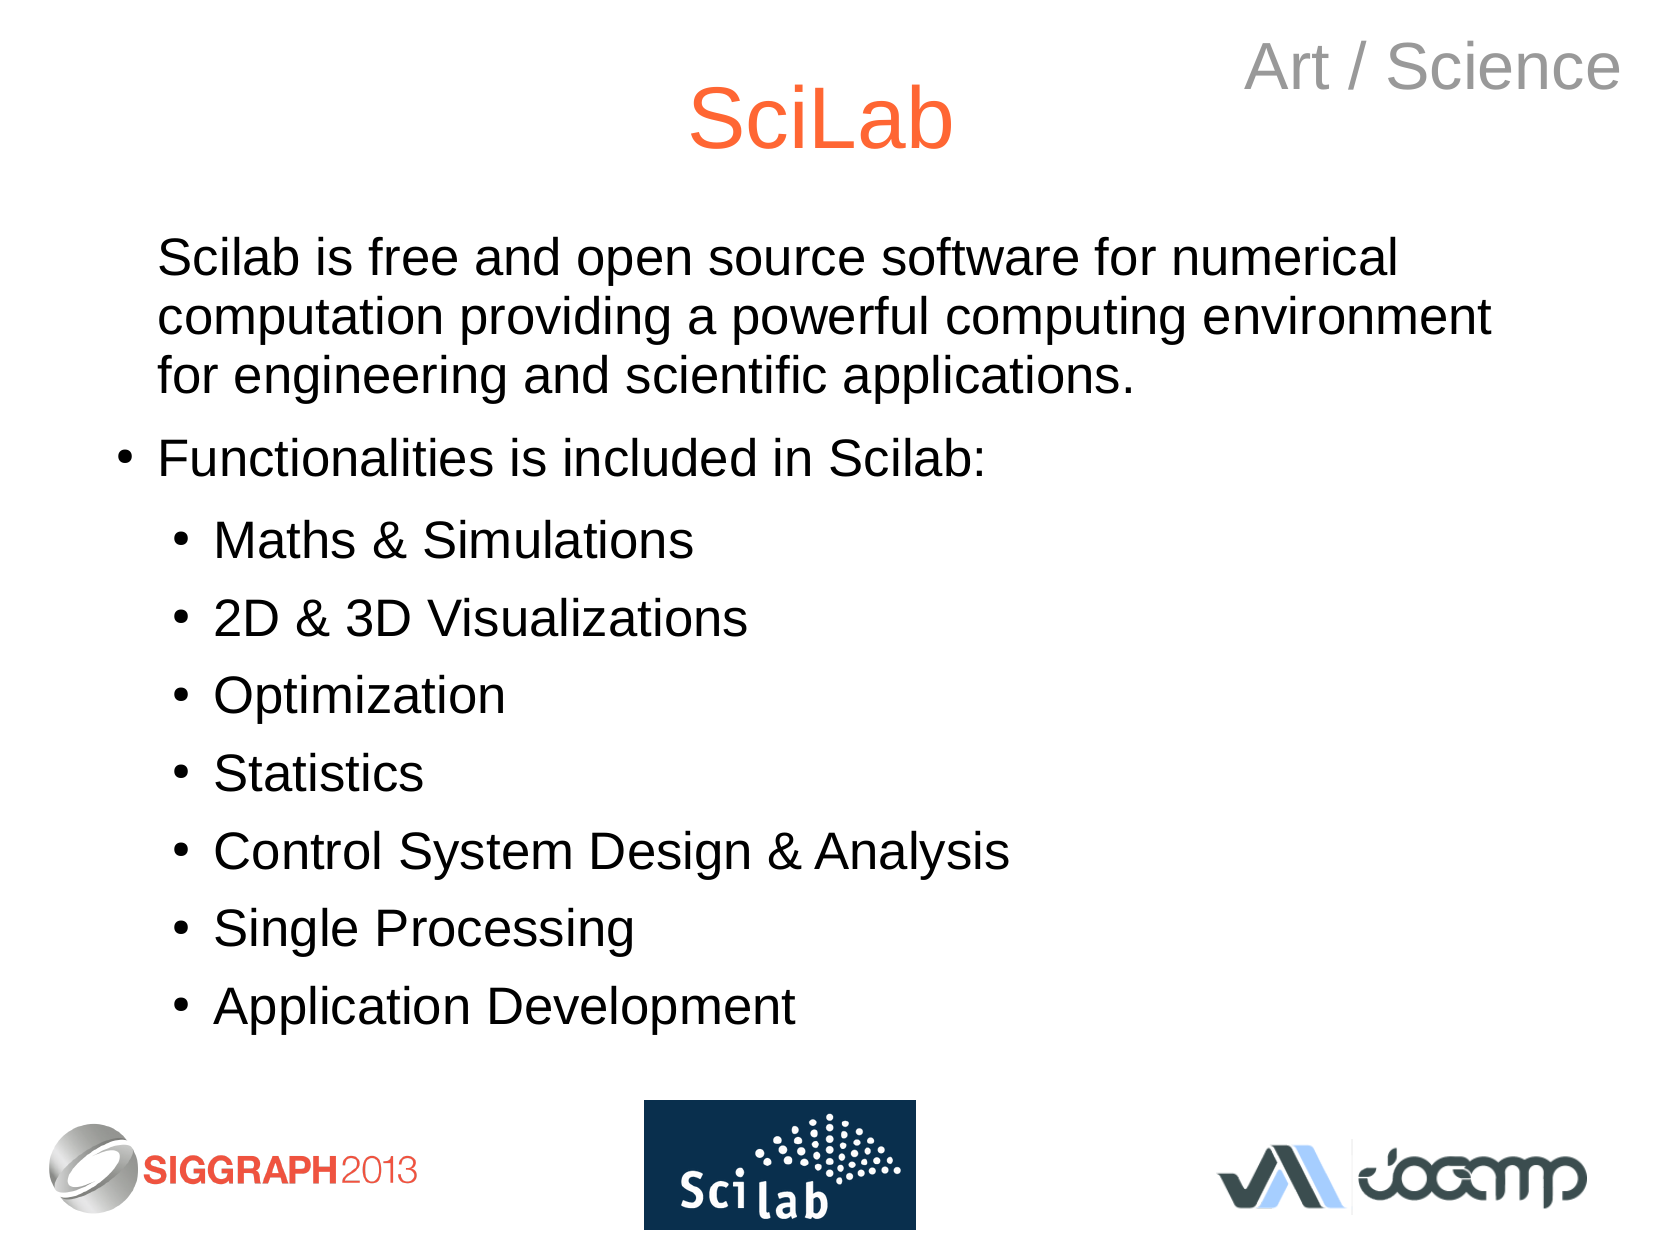

Art / Science
# SciLab
Scilab is free and open source software for numerical computation providing a powerful computing environment for engineering and scientific applications.
Functionalities is included in Scilab:
Maths & Simulations
2D & 3D Visualizations
Optimization
Statistics
Control System Design & Analysis
Single Processing
Application Development